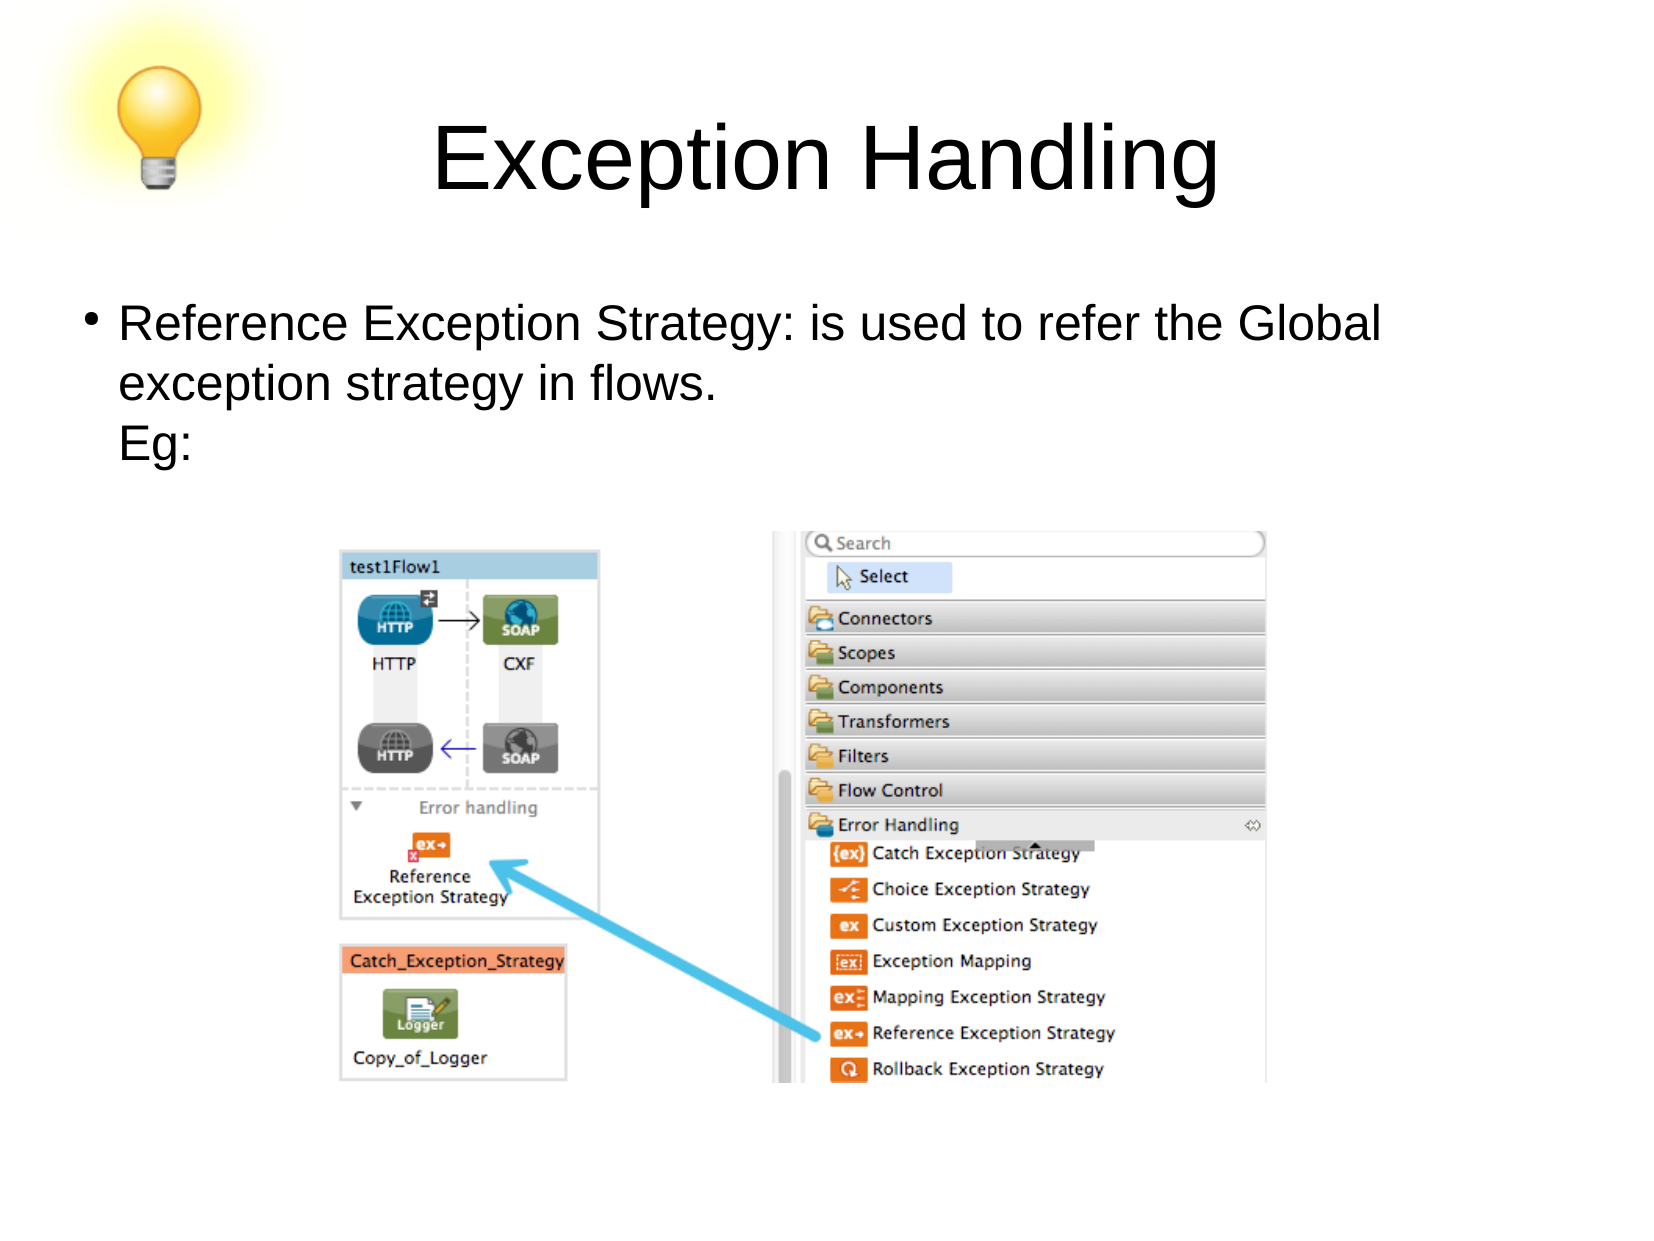

Exception Handling
Reference Exception Strategy: is used to refer the Global exception strategy in flows.
Eg: